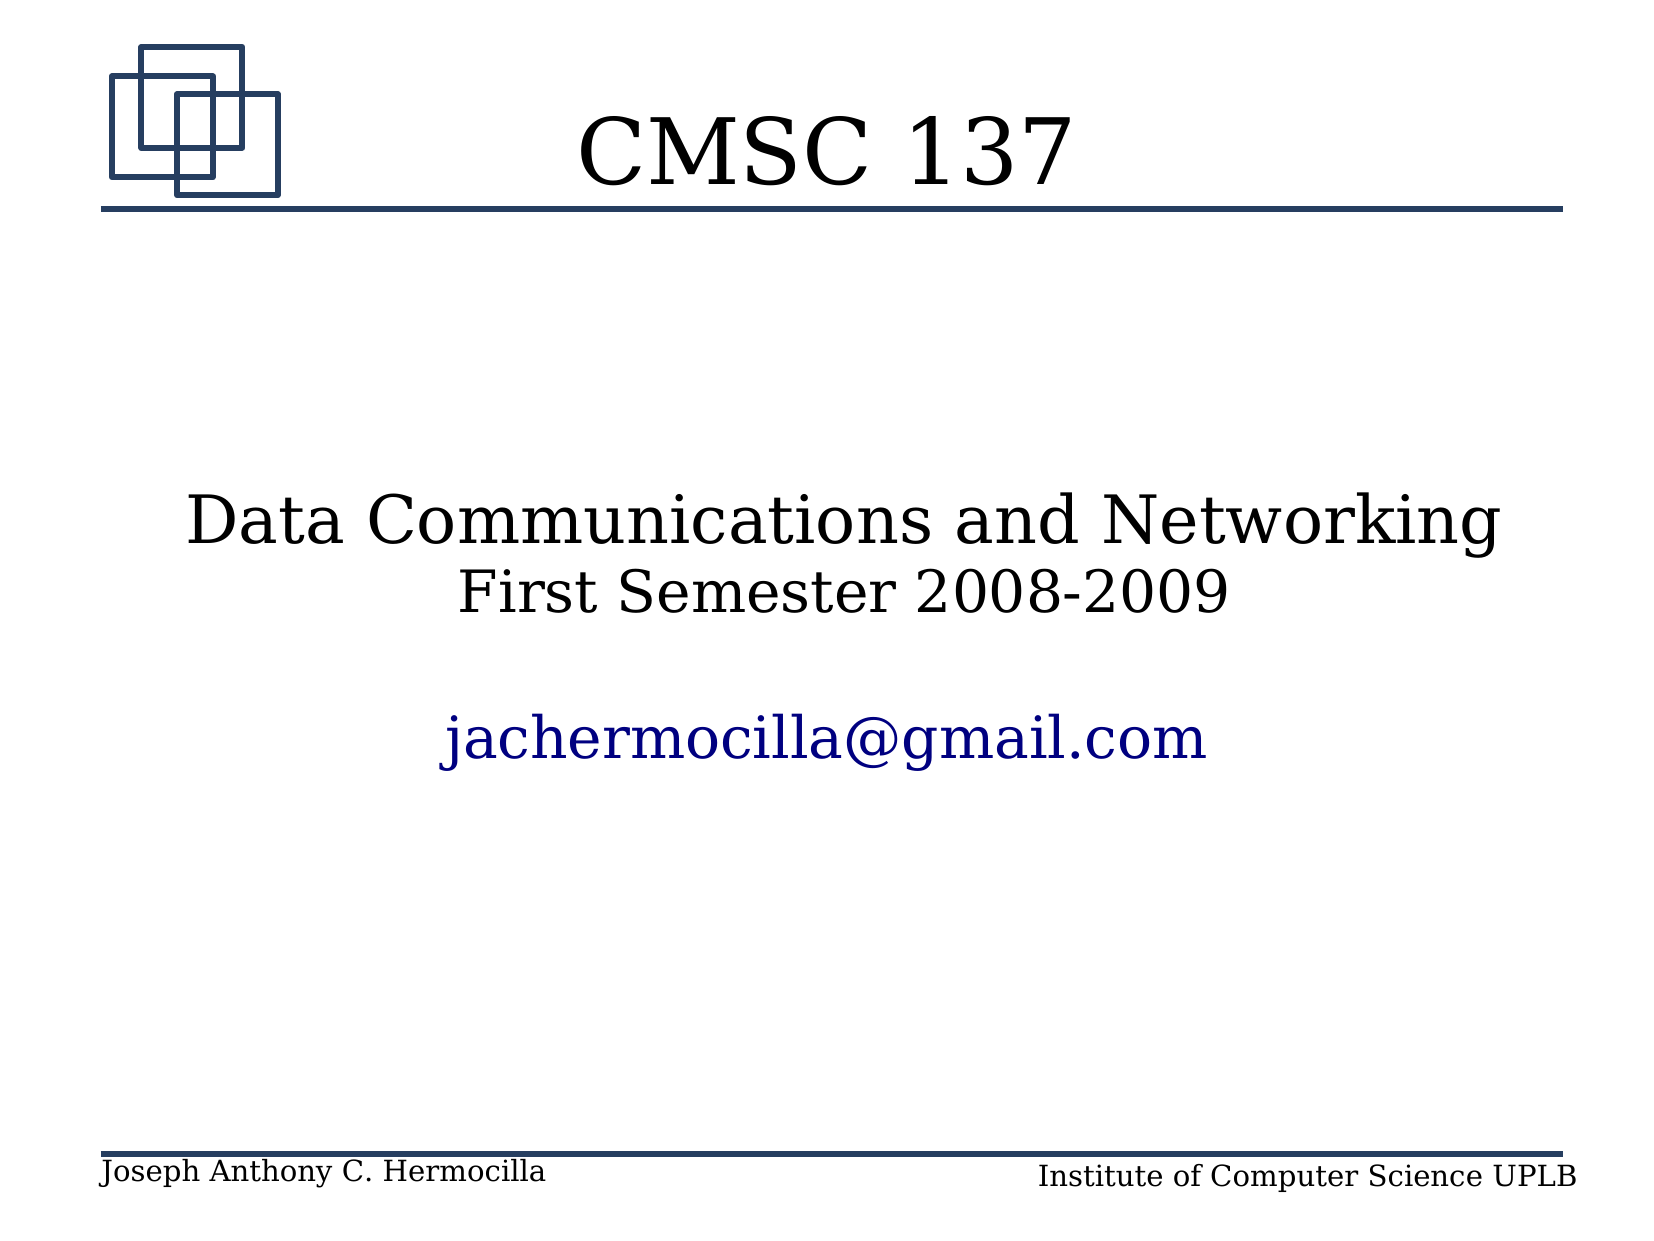

# CMSC 137
Data Communications and Networking
First Semester 2008-2009
jachermocilla@gmail.com
Institute of Computer Science